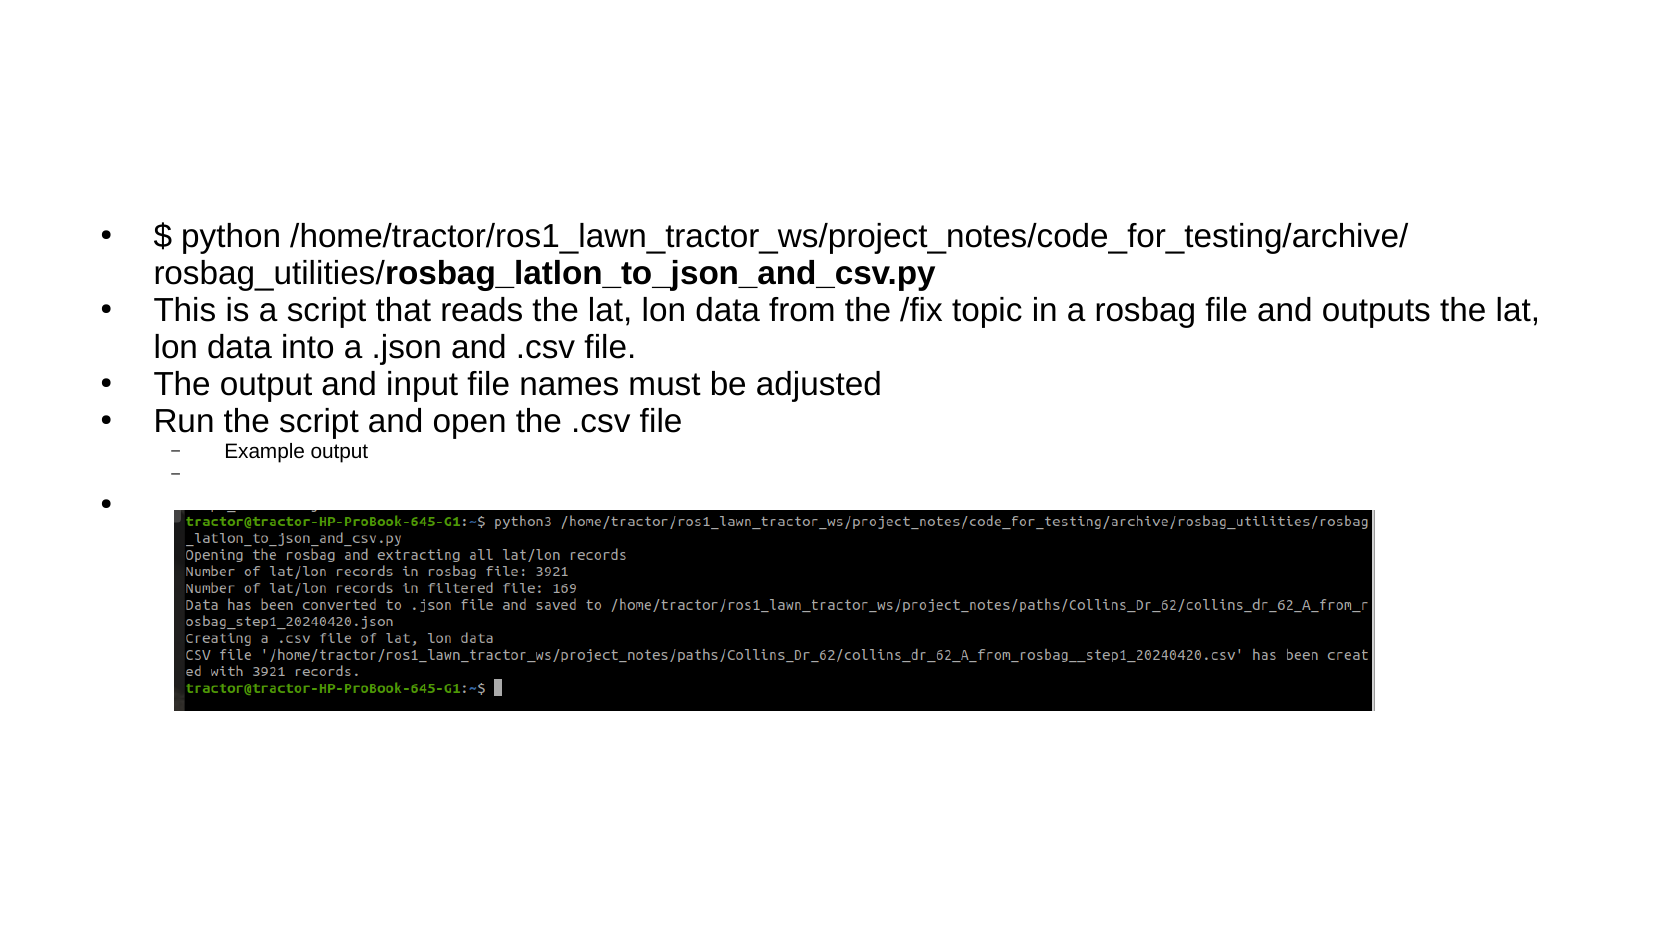

# $ python /home/tractor/ros1_lawn_tractor_ws/project_notes/code_for_testing/archive/rosbag_utilities/rosbag_latlon_to_json_and_csv.py
This is a script that reads the lat, lon data from the /fix topic in a rosbag file and outputs the lat, lon data into a .json and .csv file.
The output and input file names must be adjusted
Run the script and open the .csv file
Example output